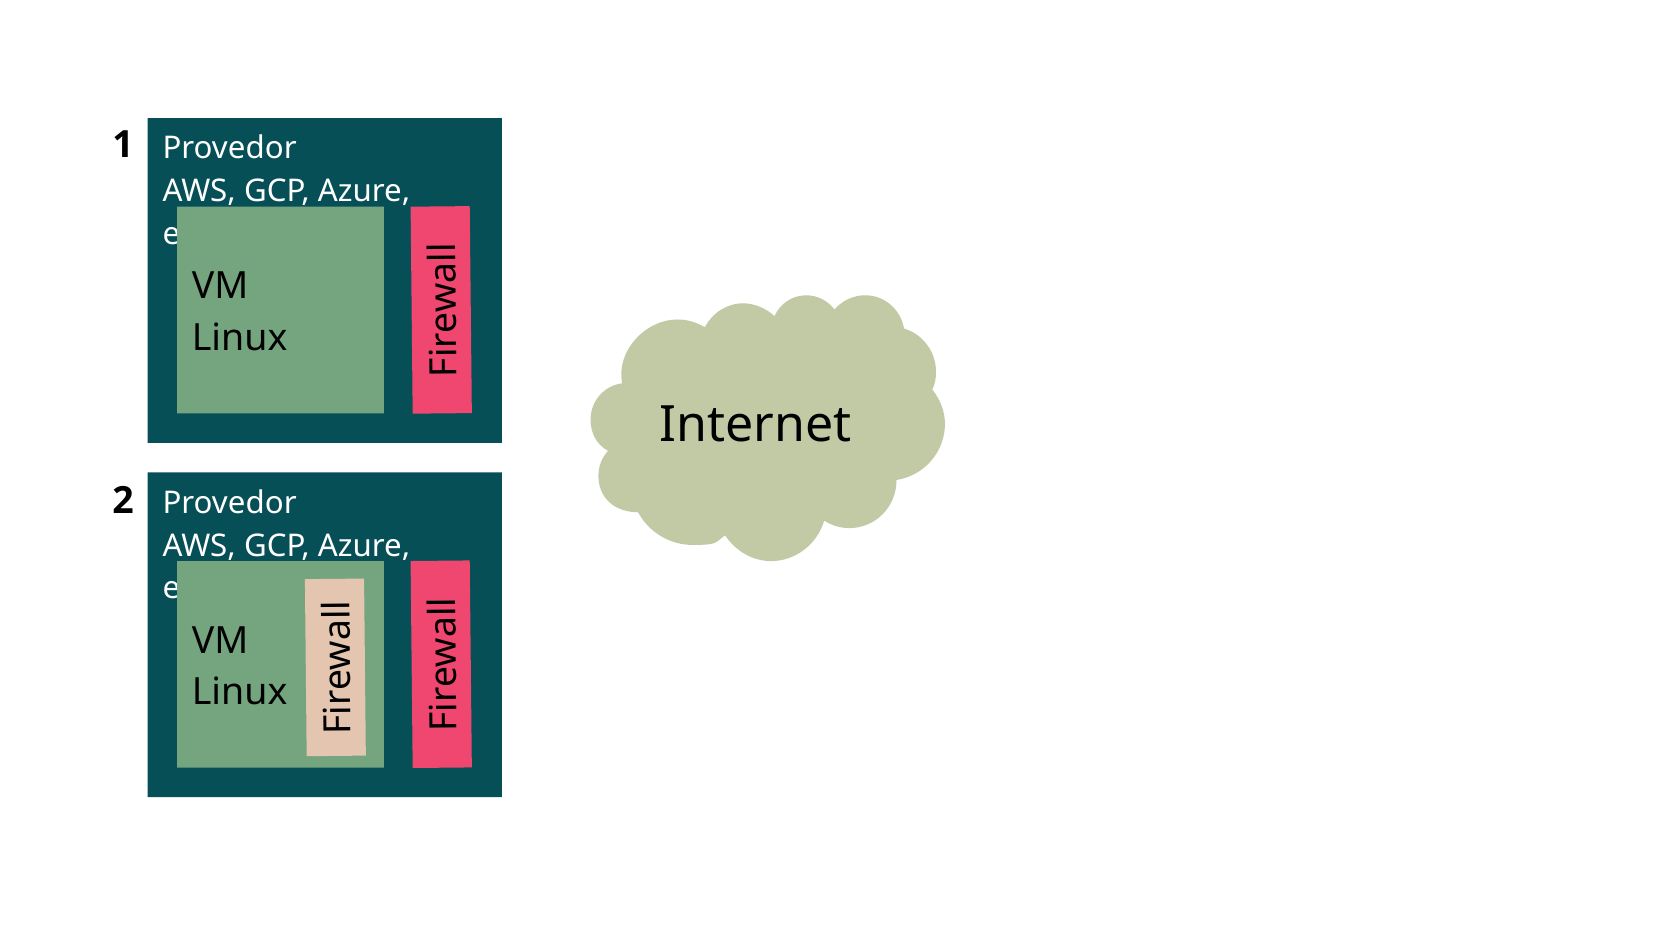

1
Provedor
AWS, GCP, Azure, etc...
VM
Linux
Firewall
Internet
2
Provedor
AWS, GCP, Azure, etc...
VM
Linux
Firewall
Firewall